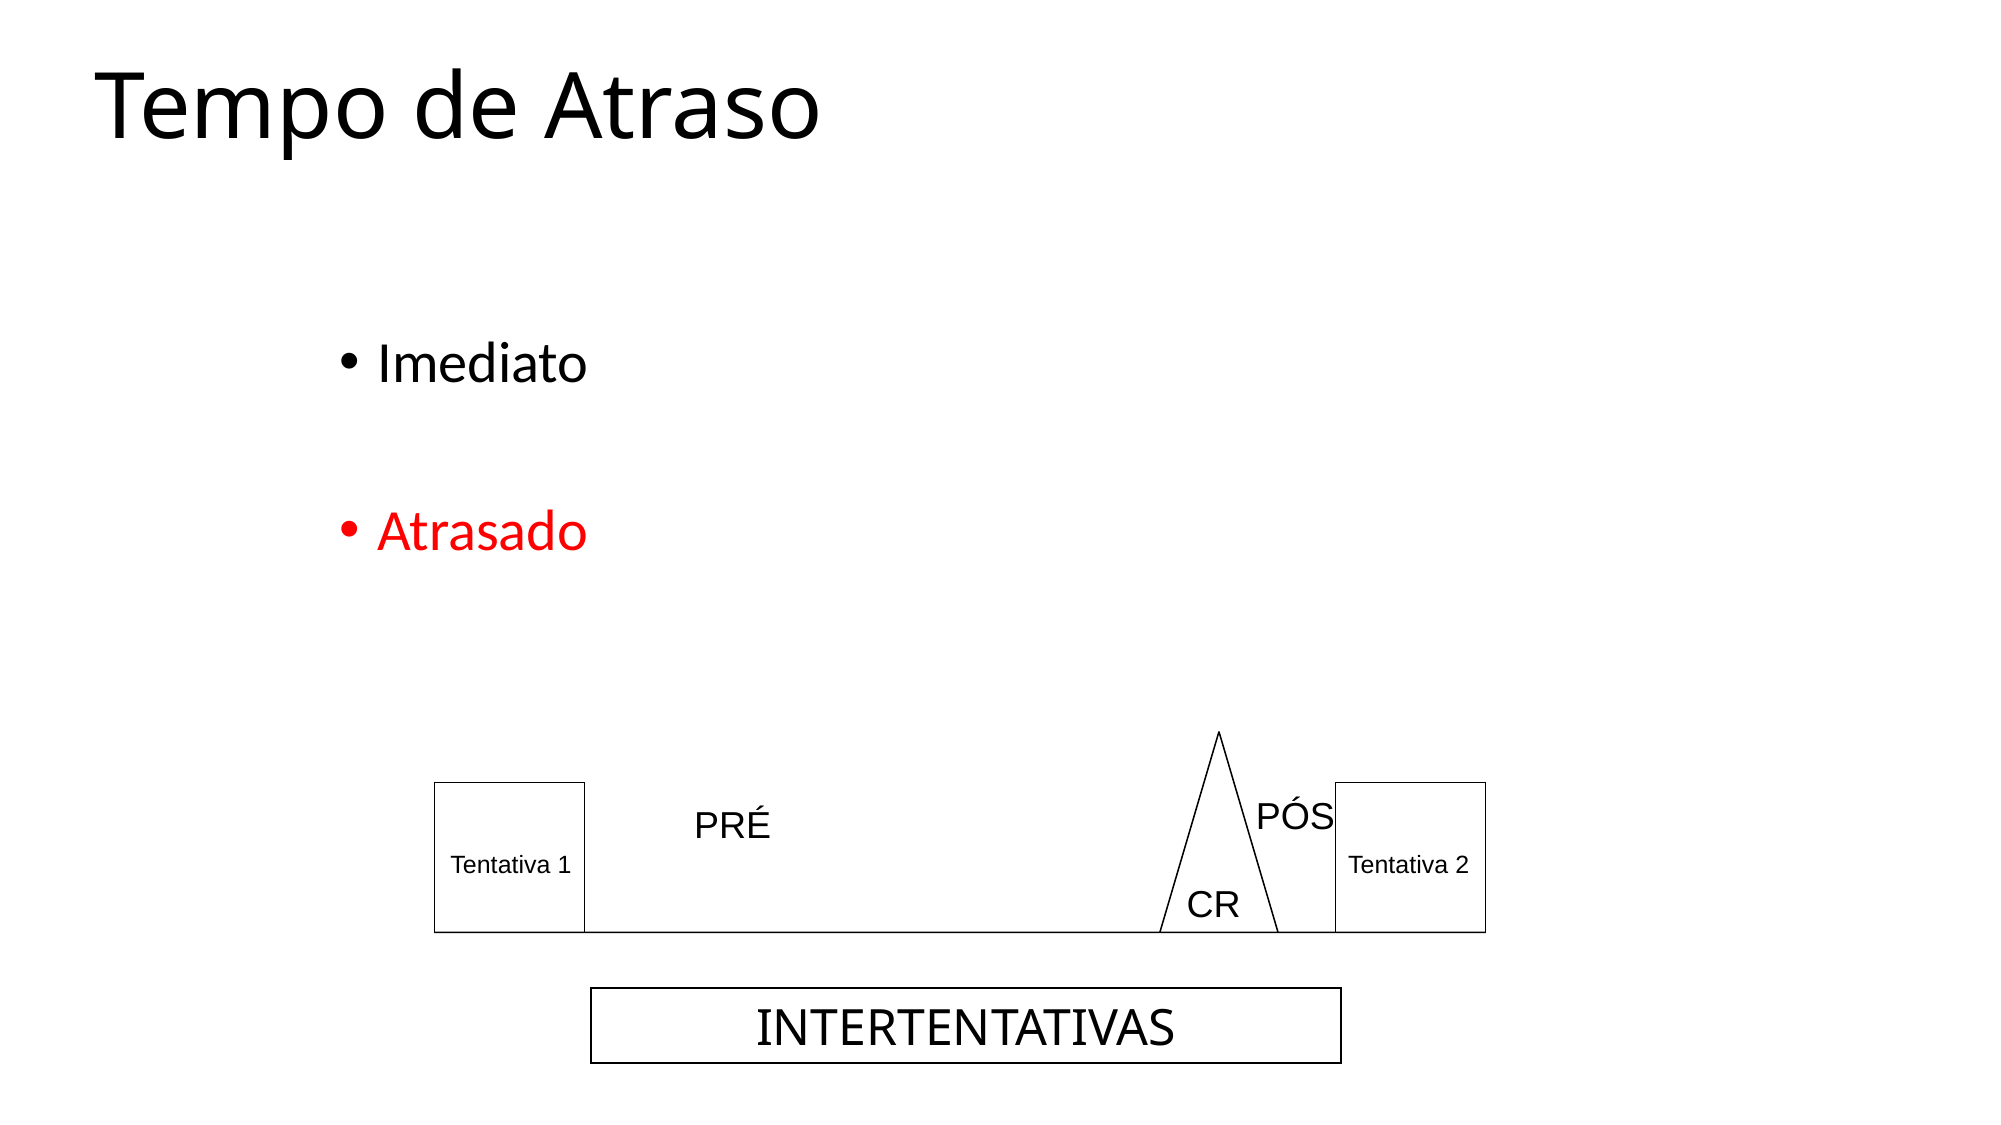

# Tempo de Atraso
Imediato
Atrasado
CR
PÓS
PRÉ
Tentativa 1
Tentativa 2
INTERTENTATIVAS